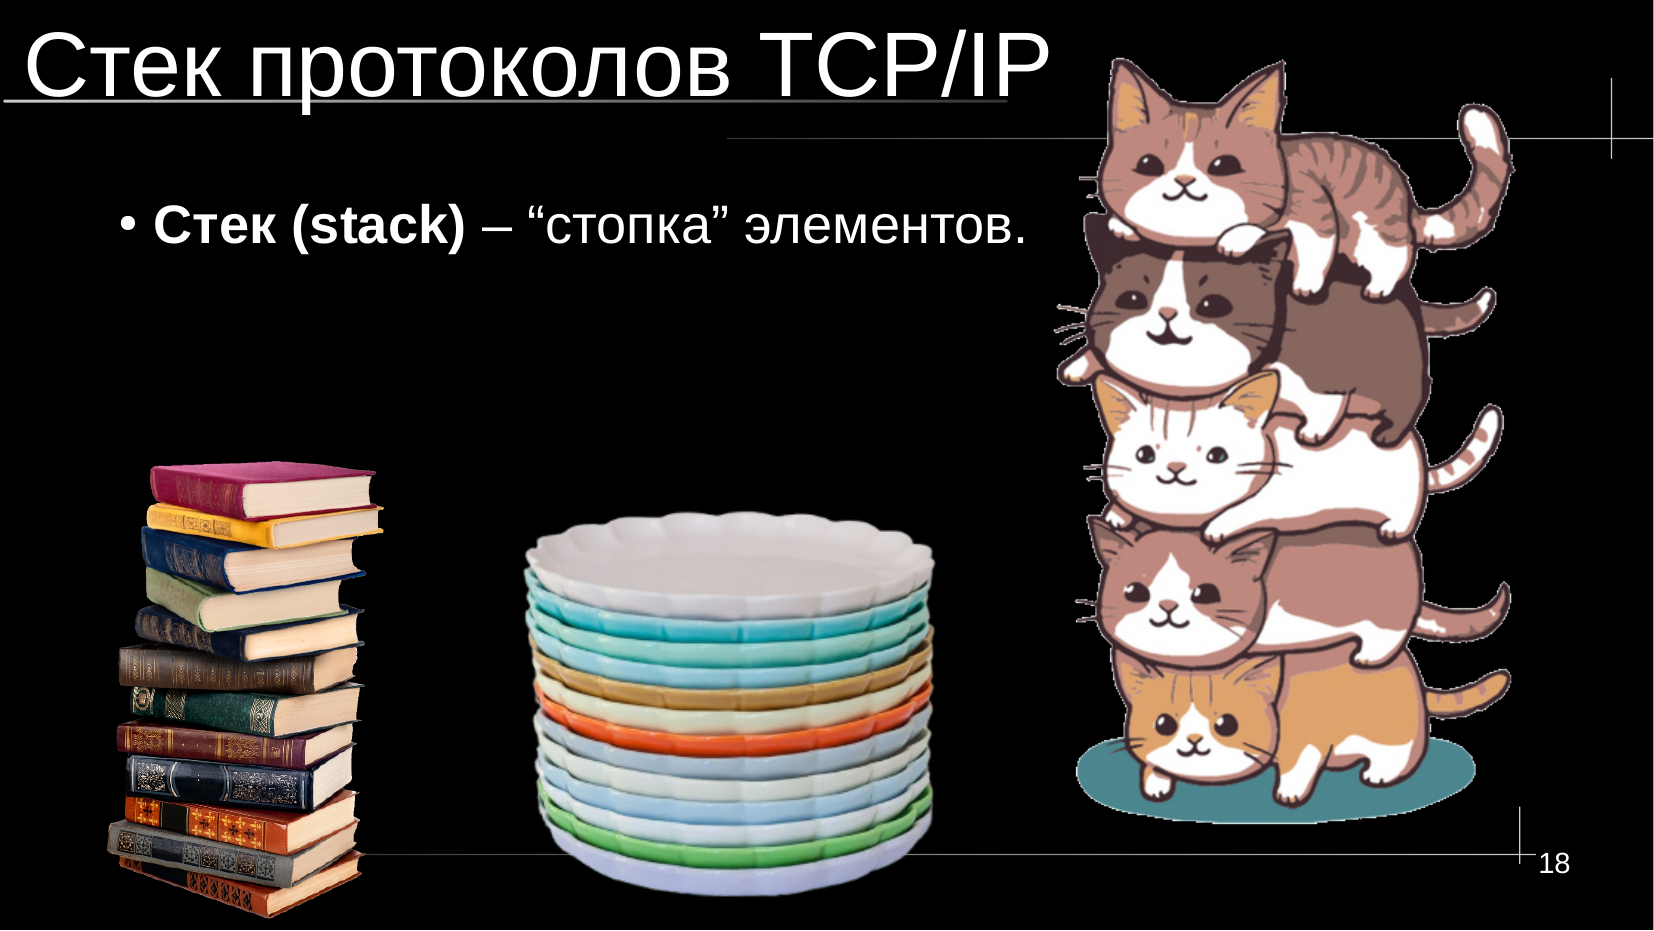

# Стек протоколов TCP/IP
Стек (stack) – “стопка” элементов.
18